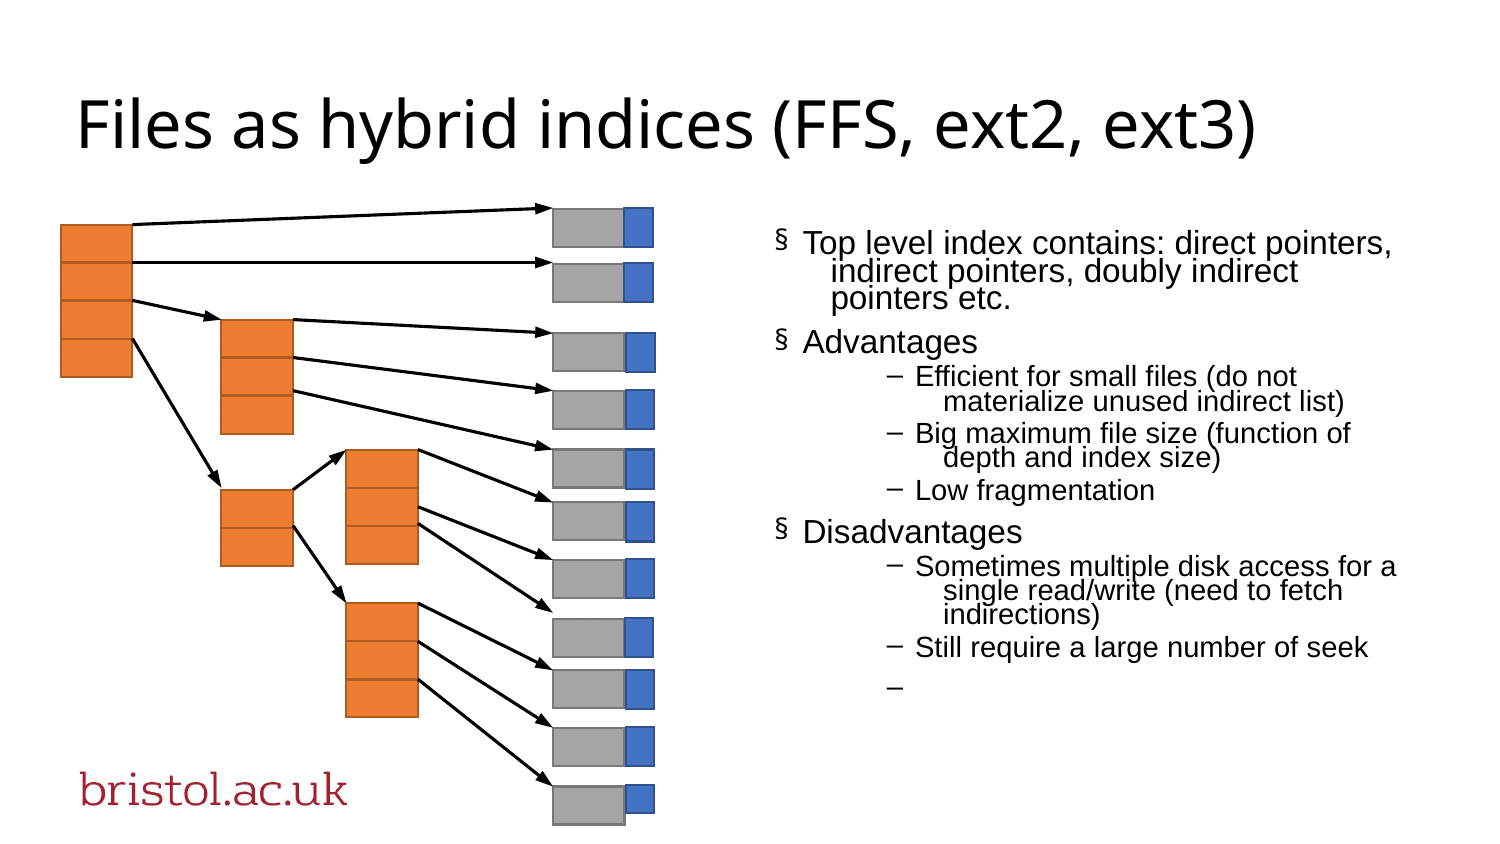

# Files as hybrid indices (FFS, ext2, ext3)
Top level index contains: direct pointers, indirect pointers, doubly indirect pointers etc.
Advantages
Efficient for small files (do not materialize unused indirect list)
Big maximum file size (function of depth and index size)
Low fragmentation
Disadvantages
Sometimes multiple disk access for a single read/write (need to fetch indirections)
Still require a large number of seek